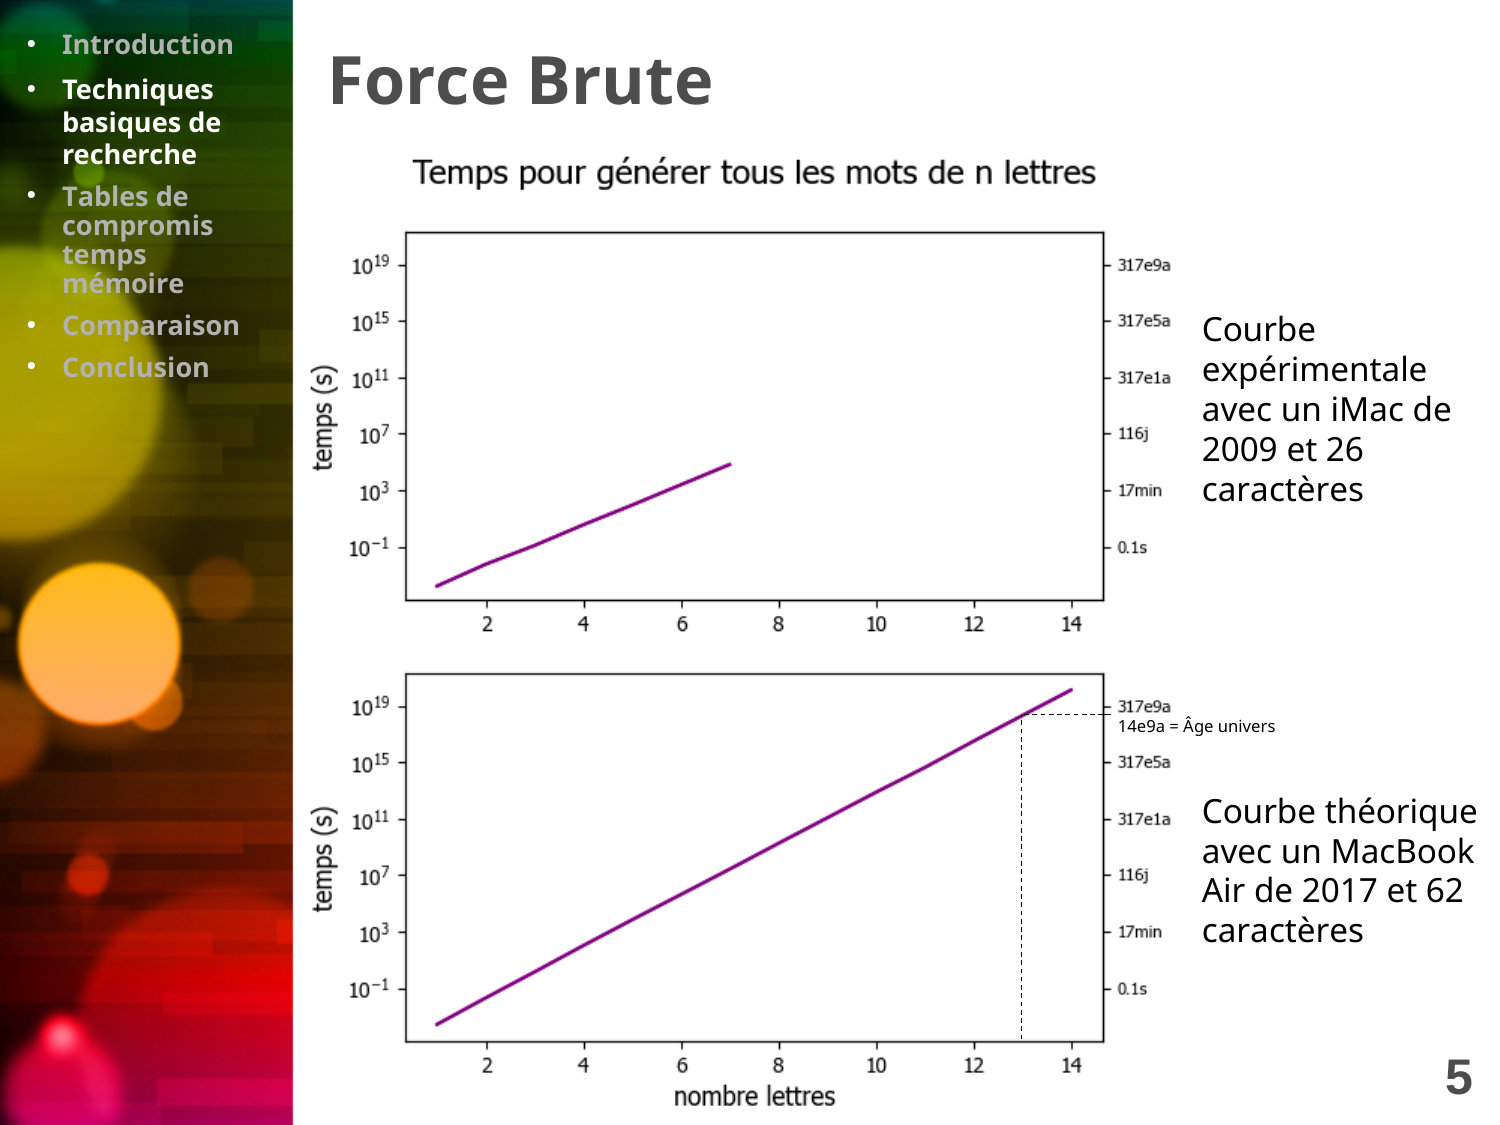

# Force Brute
Introduction
Techniques basiques de recherche
Tables de compromis temps mémoire
Comparaison
Conclusion
Courbe expérimentale avec un iMac de 2009 et 26 caractères
14e9a = Âge univers
Courbe théorique avec un MacBook Air de 2017 et 62 caractères